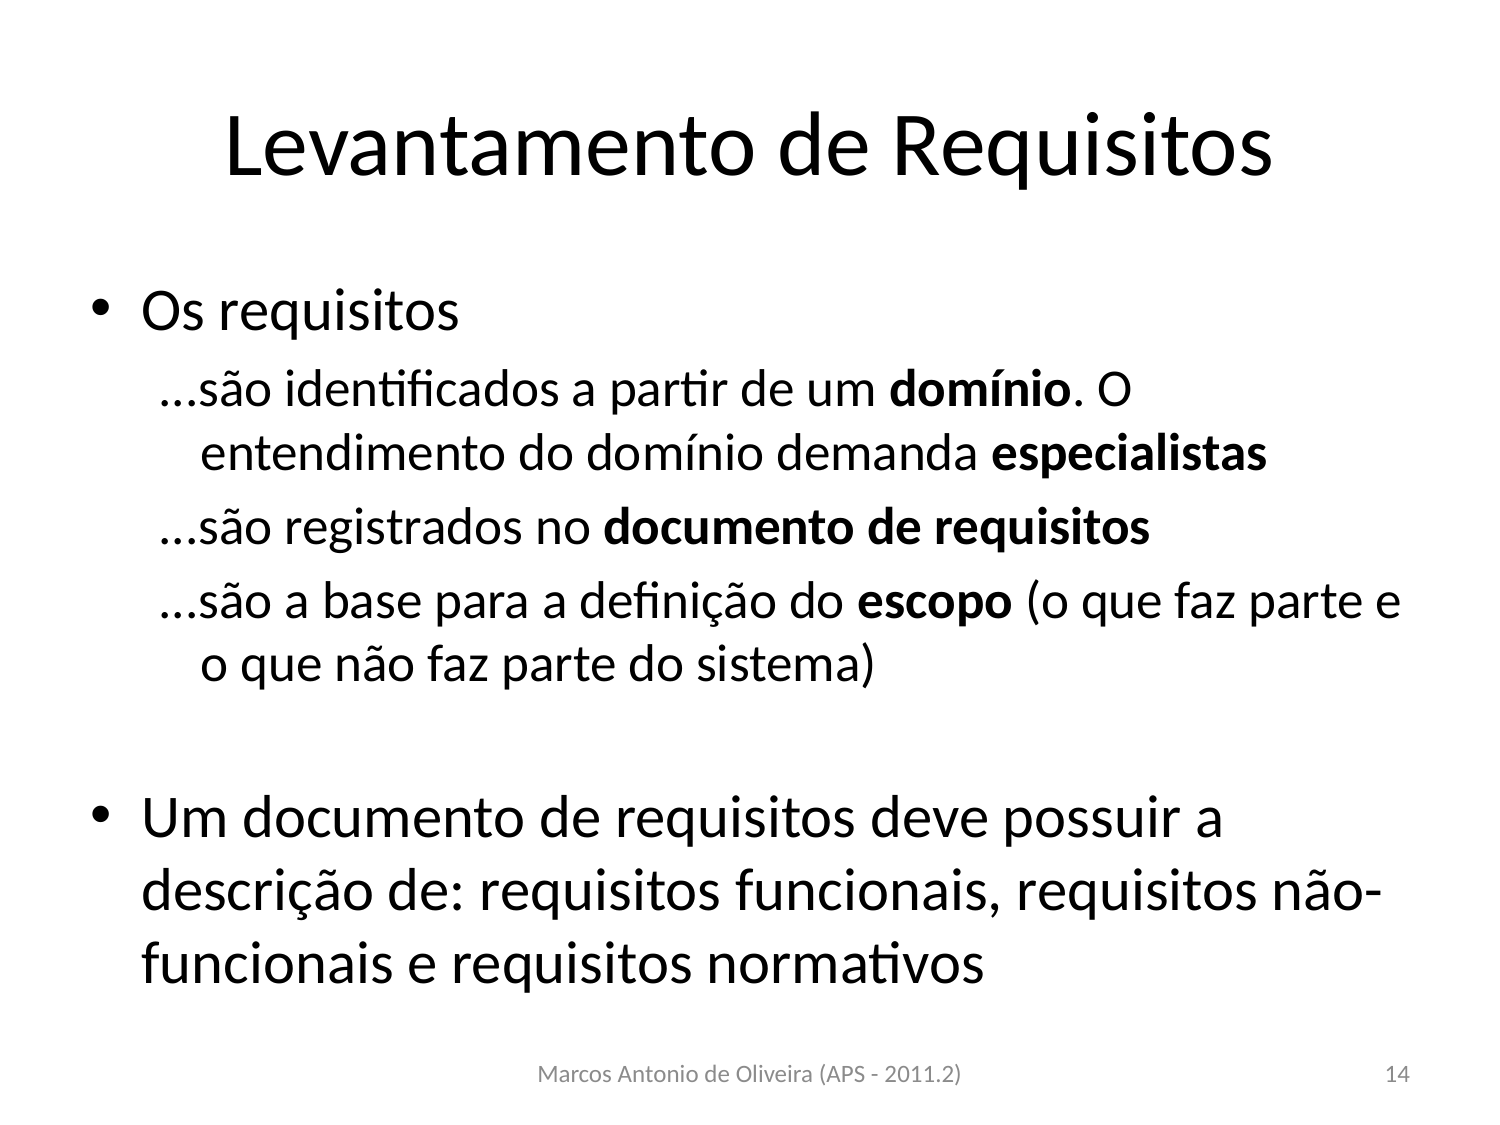

# Levantamento de Requisitos
Os requisitos
...são identificados a partir de um domínio. O entendimento do domínio demanda especialistas
...são registrados no documento de requisitos
...são a base para a definição do escopo (o que faz parte e o que não faz parte do sistema)
Um documento de requisitos deve possuir a descrição de: requisitos funcionais, requisitos não-funcionais e requisitos normativos
Marcos Antonio de Oliveira (APS - 2011.2)